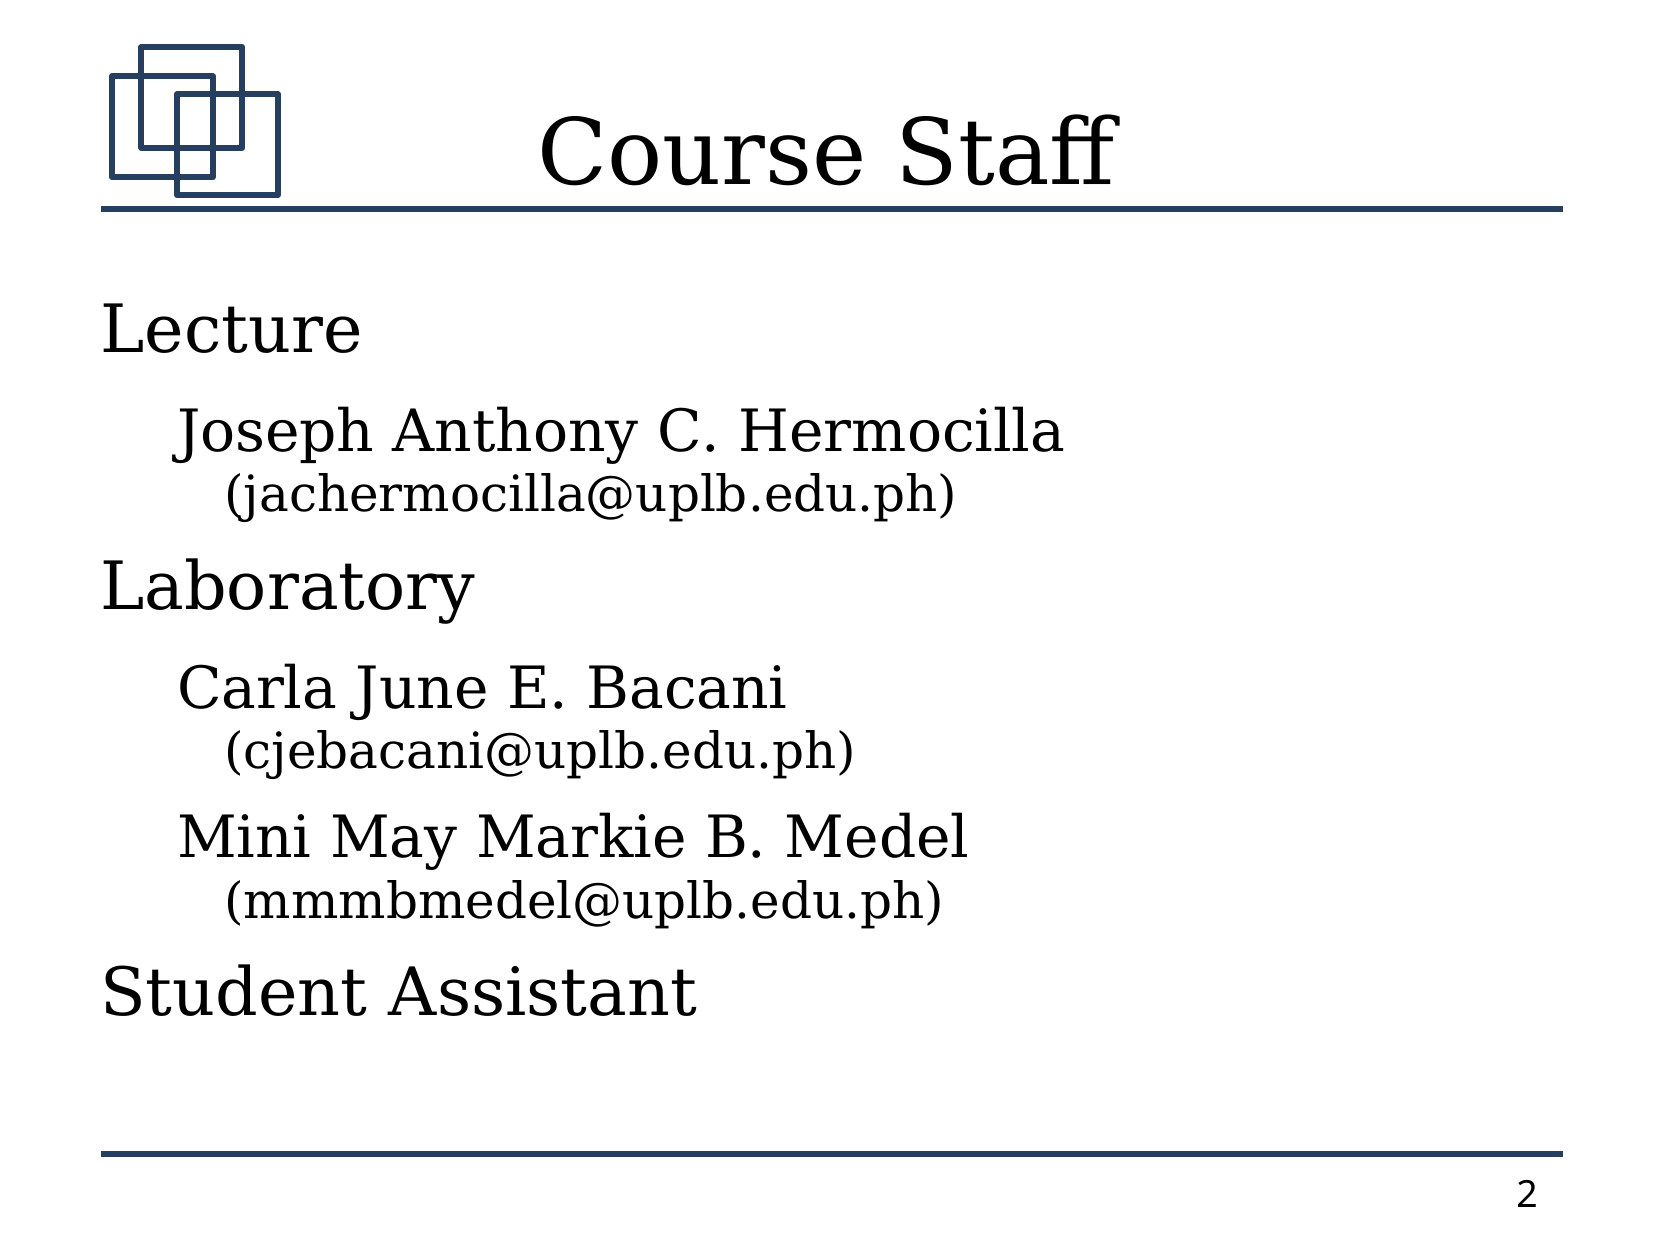

Course Staff
# Lecture
Joseph Anthony C. Hermocilla (jachermocilla@uplb.edu.ph)
Laboratory
Carla June E. Bacani (cjebacani@uplb.edu.ph)
Mini May Markie B. Medel (mmmbmedel@uplb.edu.ph)
Student Assistant